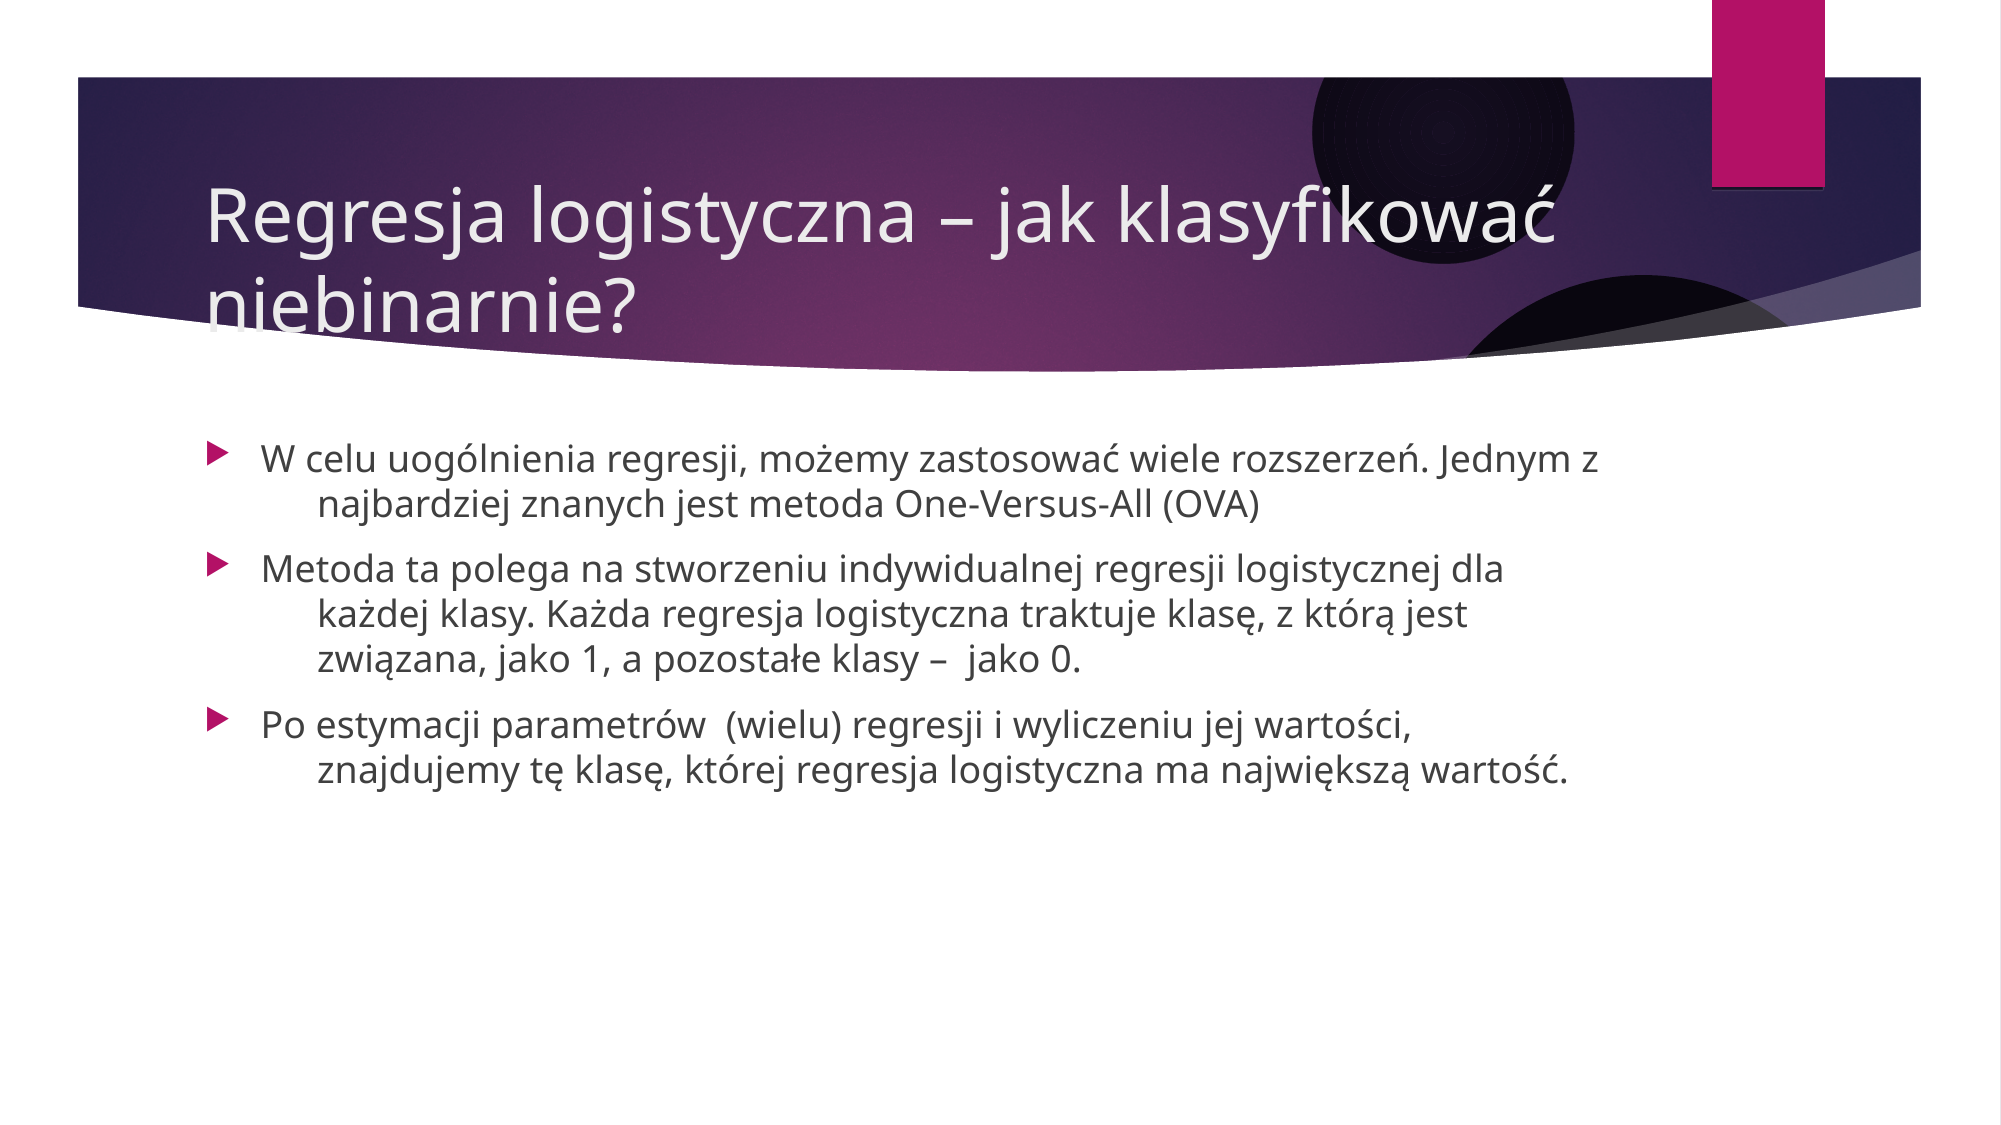

# Regresja logistyczna – jak klasyfikować niebinarnie?
W celu uogólnienia regresji, możemy zastosować wiele rozszerzeń. Jednym z najbardziej znanych jest metoda One-Versus-All (OVA)
Metoda ta polega na stworzeniu indywidualnej regresji logistycznej dla każdej klasy. Każda regresja logistyczna traktuje klasę, z którą jest związana, jako 1, a pozostałe klasy – jako 0.
Po estymacji parametrów (wielu) regresji i wyliczeniu jej wartości, znajdujemy tę klasę, której regresja logistyczna ma największą wartość.